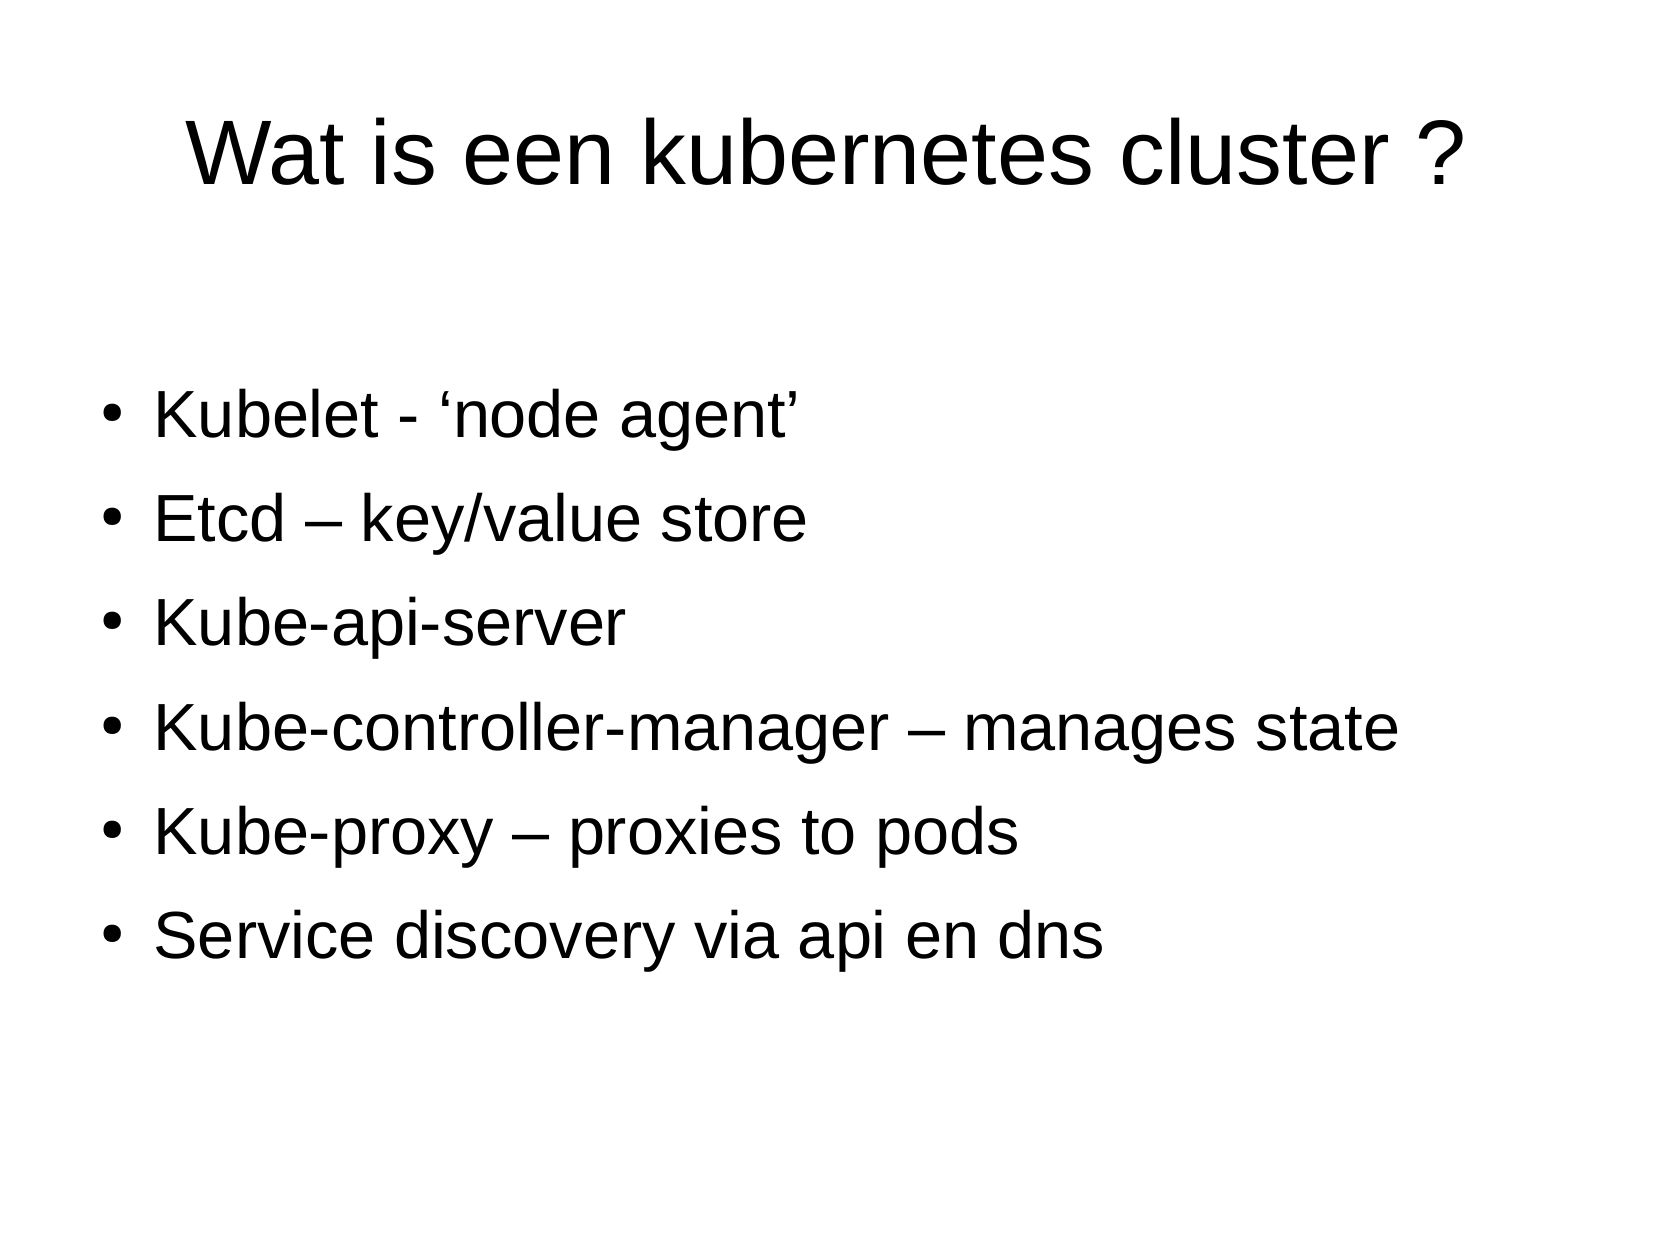

# Wat is een kubernetes cluster ?
Kubelet - ‘node agent’
Etcd – key/value store
Kube-api-server
Kube-controller-manager – manages state
Kube-proxy – proxies to pods
Service discovery via api en dns